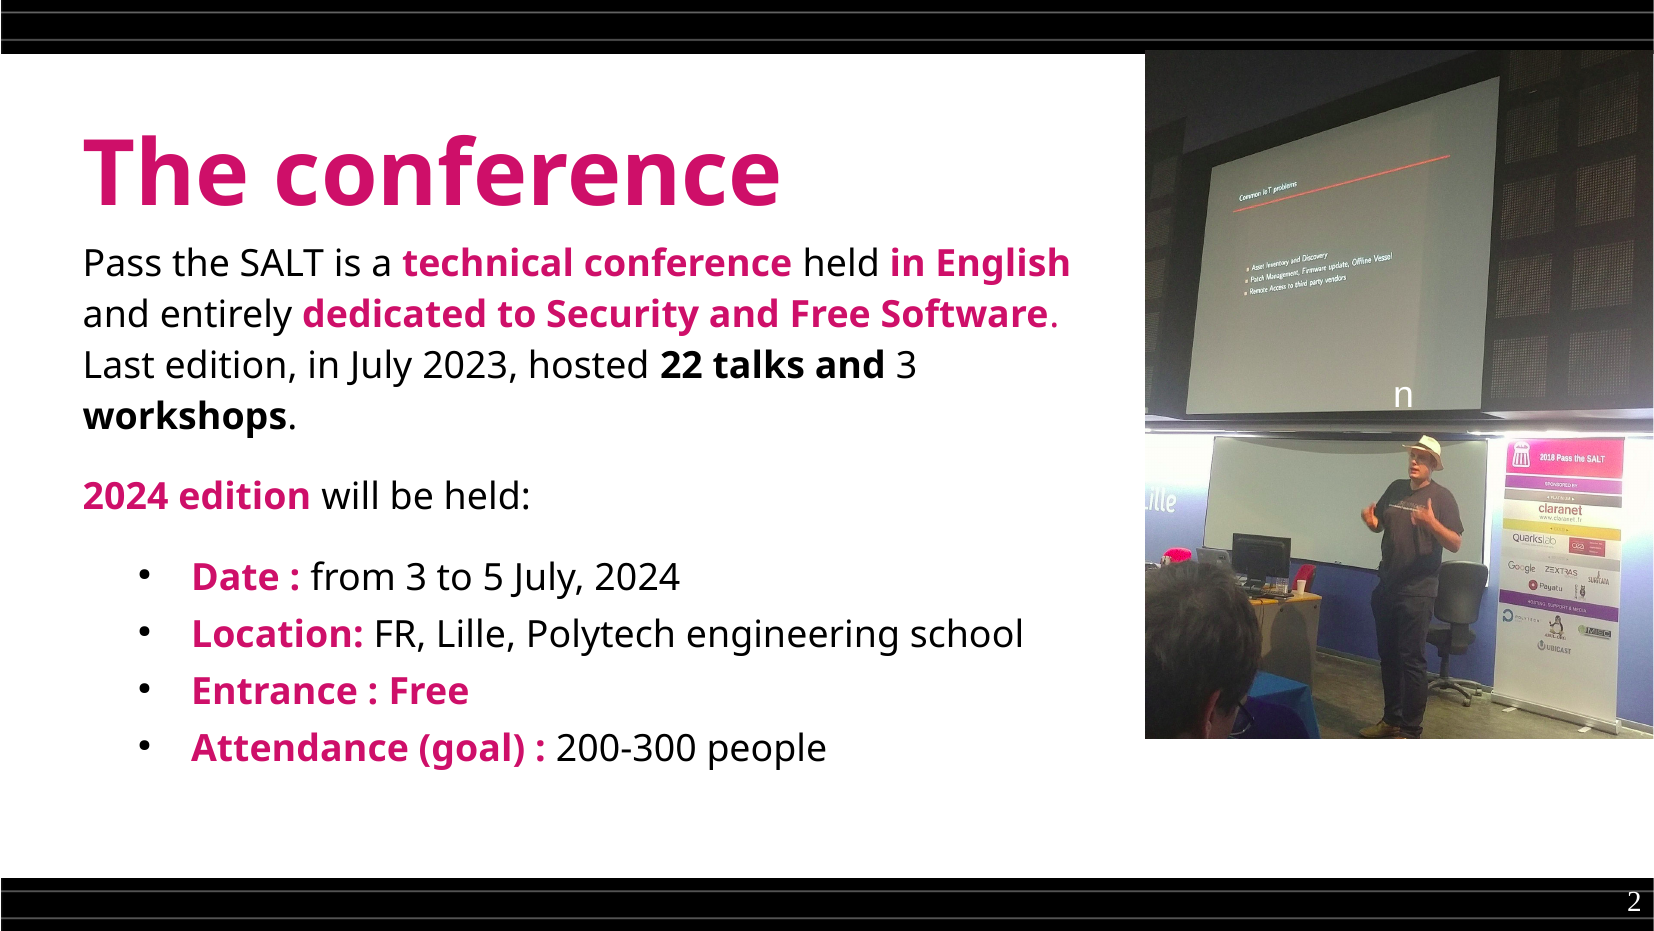

n
# The conference
Pass the SALT is a technical conference held in English and entirely dedicated to Security and Free Software. Last edition, in July 2023, hosted 22 talks and 3 workshops.
2024 edition will be held:
Date : from 3 to 5 July, 2024
Location: FR, Lille, Polytech engineering school
Entrance : Free
Attendance (goal) : 200-300 people